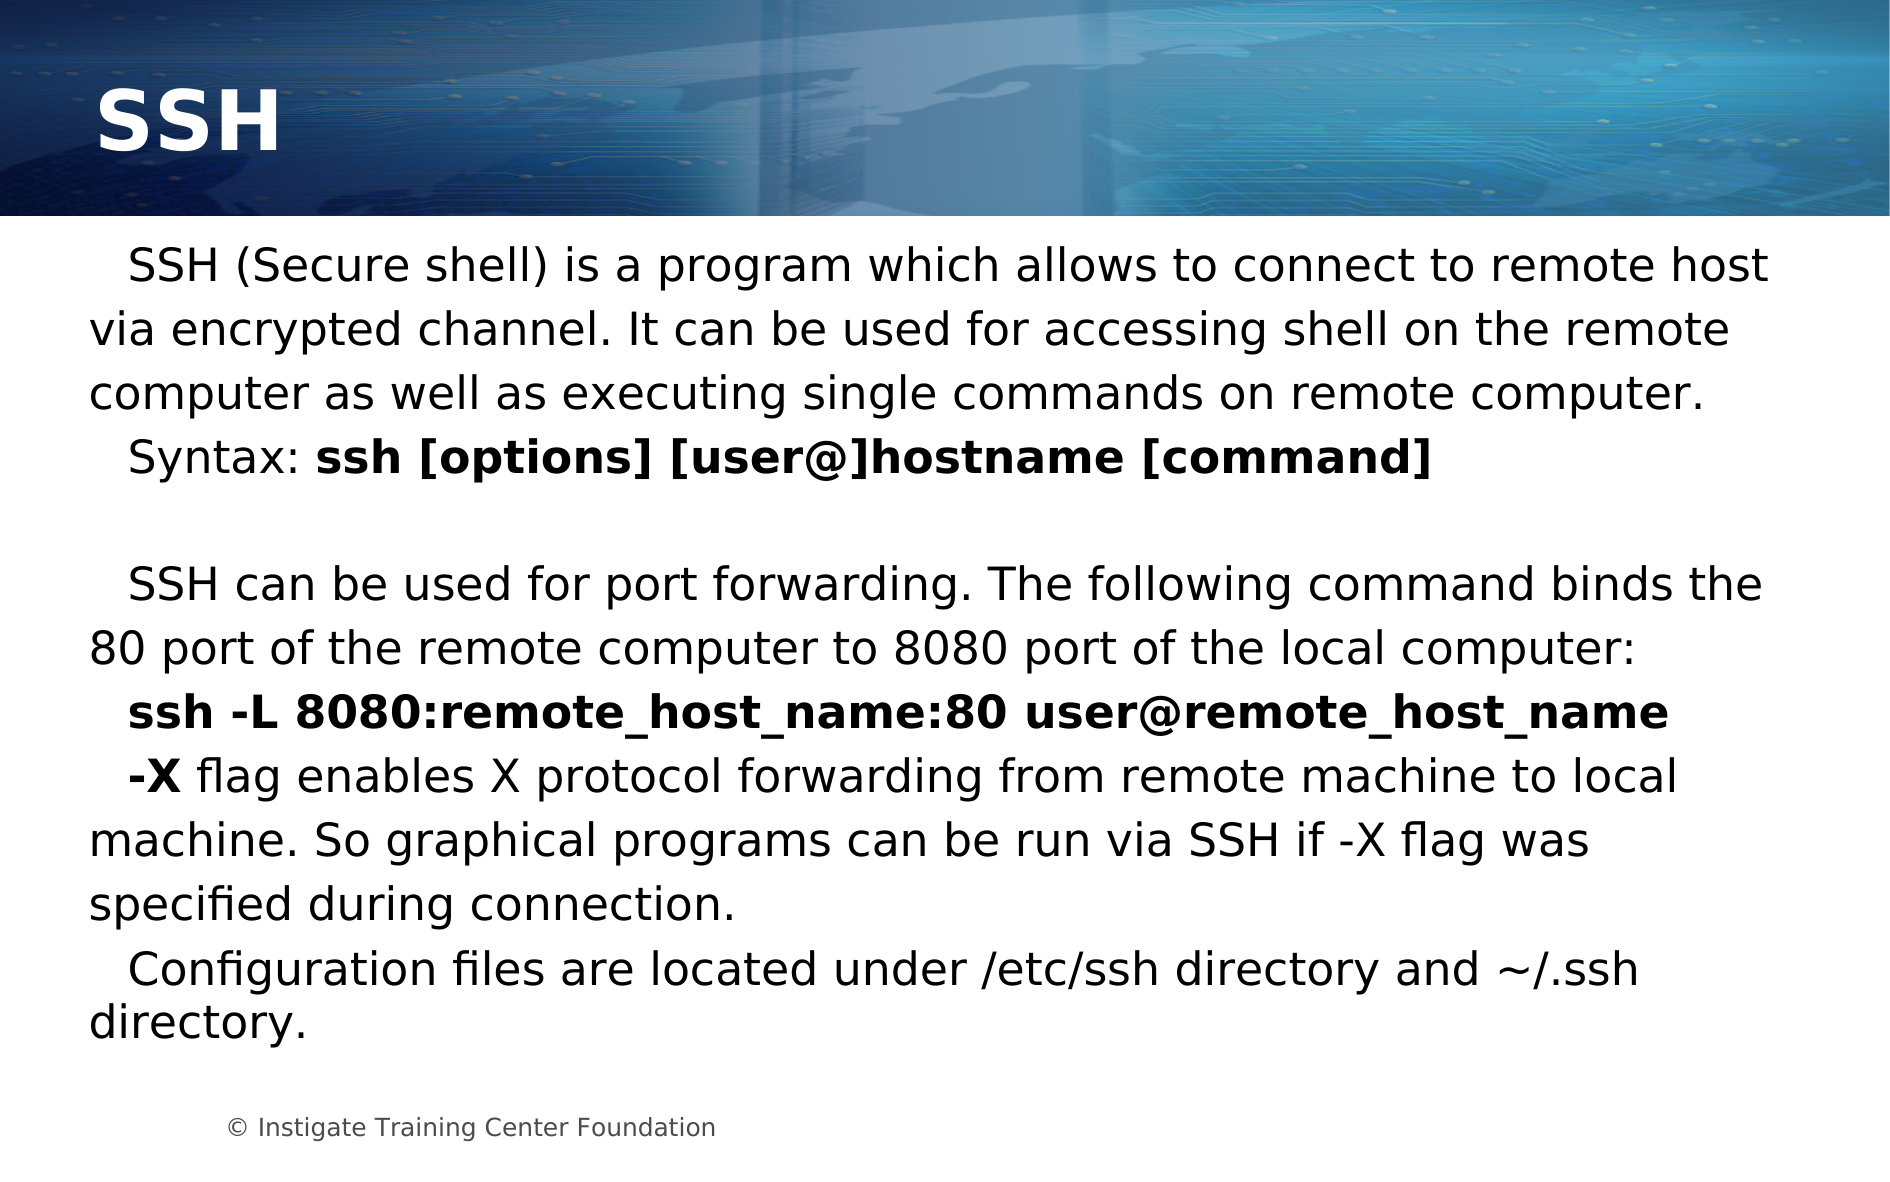

# SSH
SSH (Secure shell) is a program which allows to connect to remote host via encrypted channel. It can be used for accessing shell on the remote computer as well as executing single commands on remote computer.
Syntax: ssh [options] [user@]hostname [command]
SSH can be used for port forwarding. The following command binds the 80 port of the remote computer to 8080 port of the local computer:
ssh -L 8080:remote_host_name:80 user@remote_host_name
-X flag enables X protocol forwarding from remote machine to local machine. So graphical programs can be run via SSH if -X flag was specified during connection.
Configuration files are located under /etc/ssh directory and ~/.ssh directory.